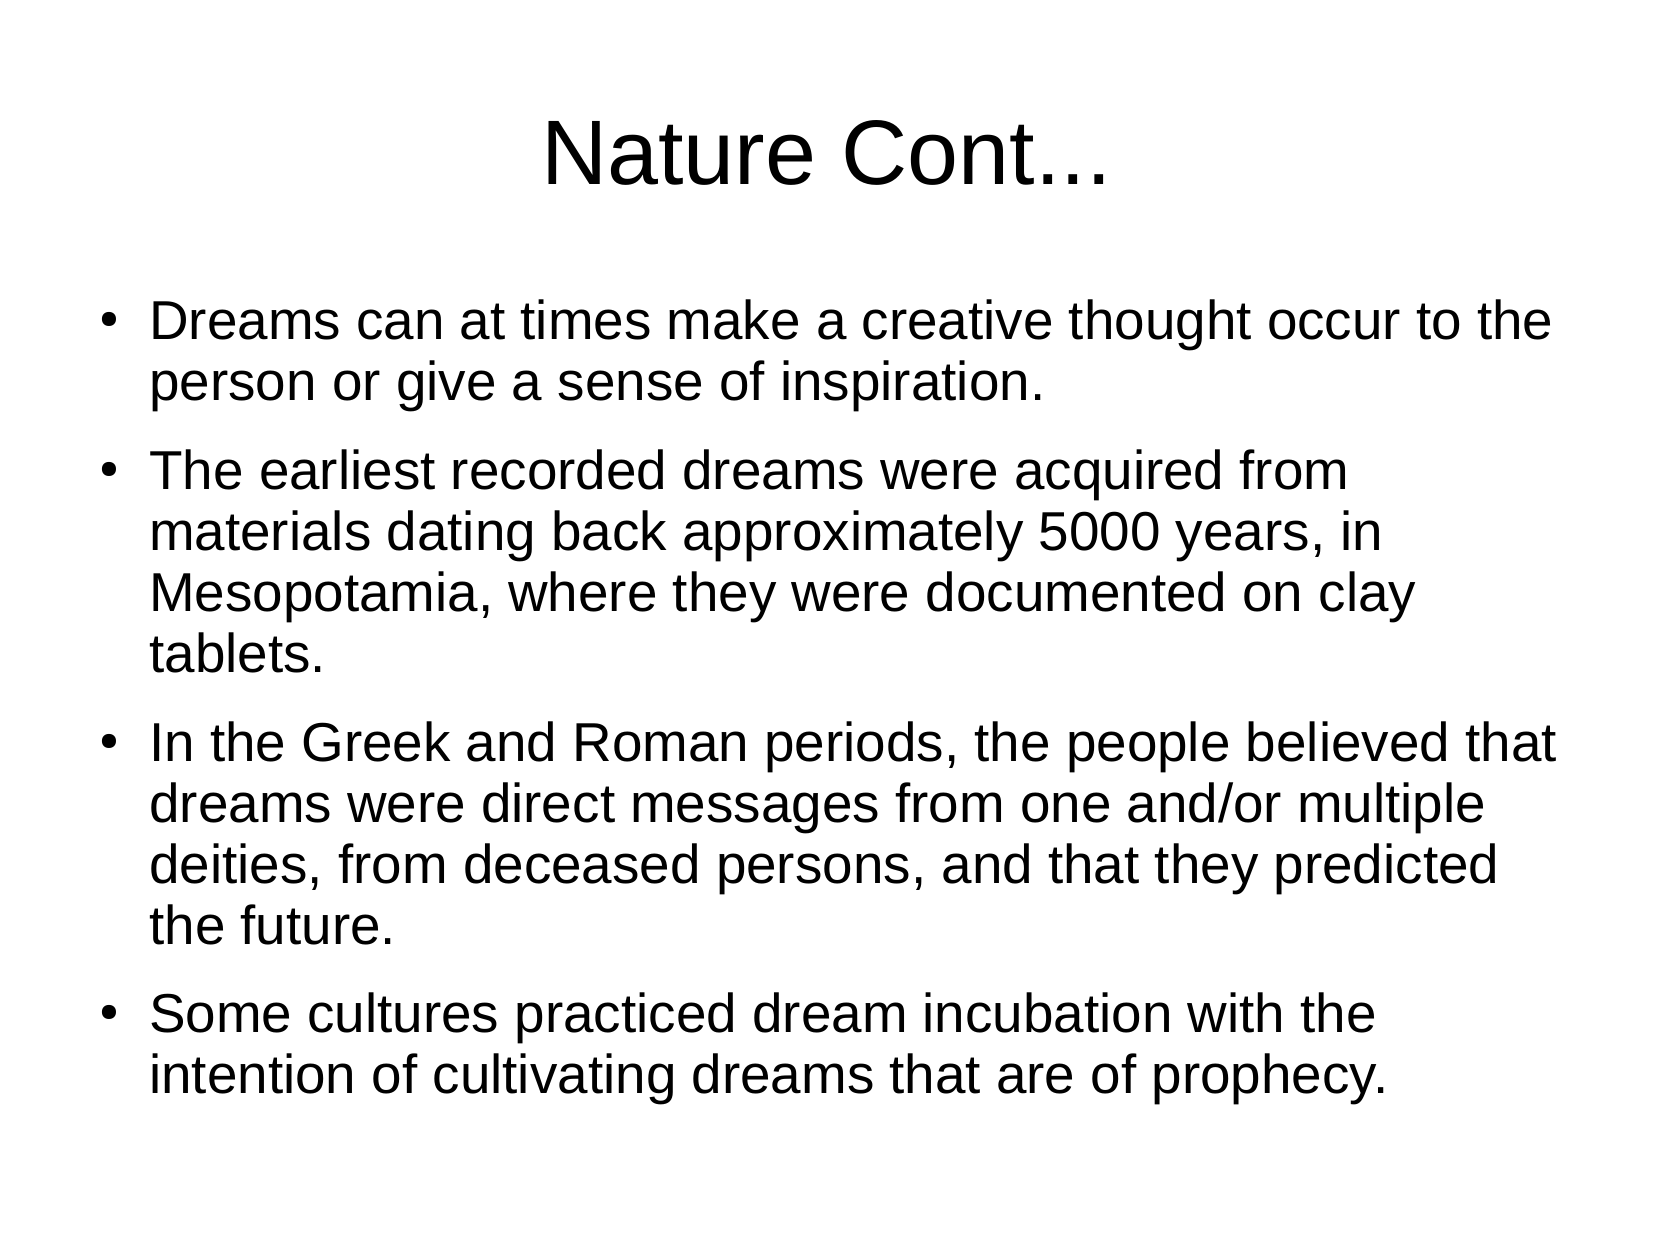

# Nature Cont...
Dreams can at times make a creative thought occur to the person or give a sense of inspiration.
The earliest recorded dreams were acquired from materials dating back approximately 5000 years, in Mesopotamia, where they were documented on clay tablets.
In the Greek and Roman periods, the people believed that dreams were direct messages from one and/or multiple deities, from deceased persons, and that they predicted the future.
Some cultures practiced dream incubation with the intention of cultivating dreams that are of prophecy.